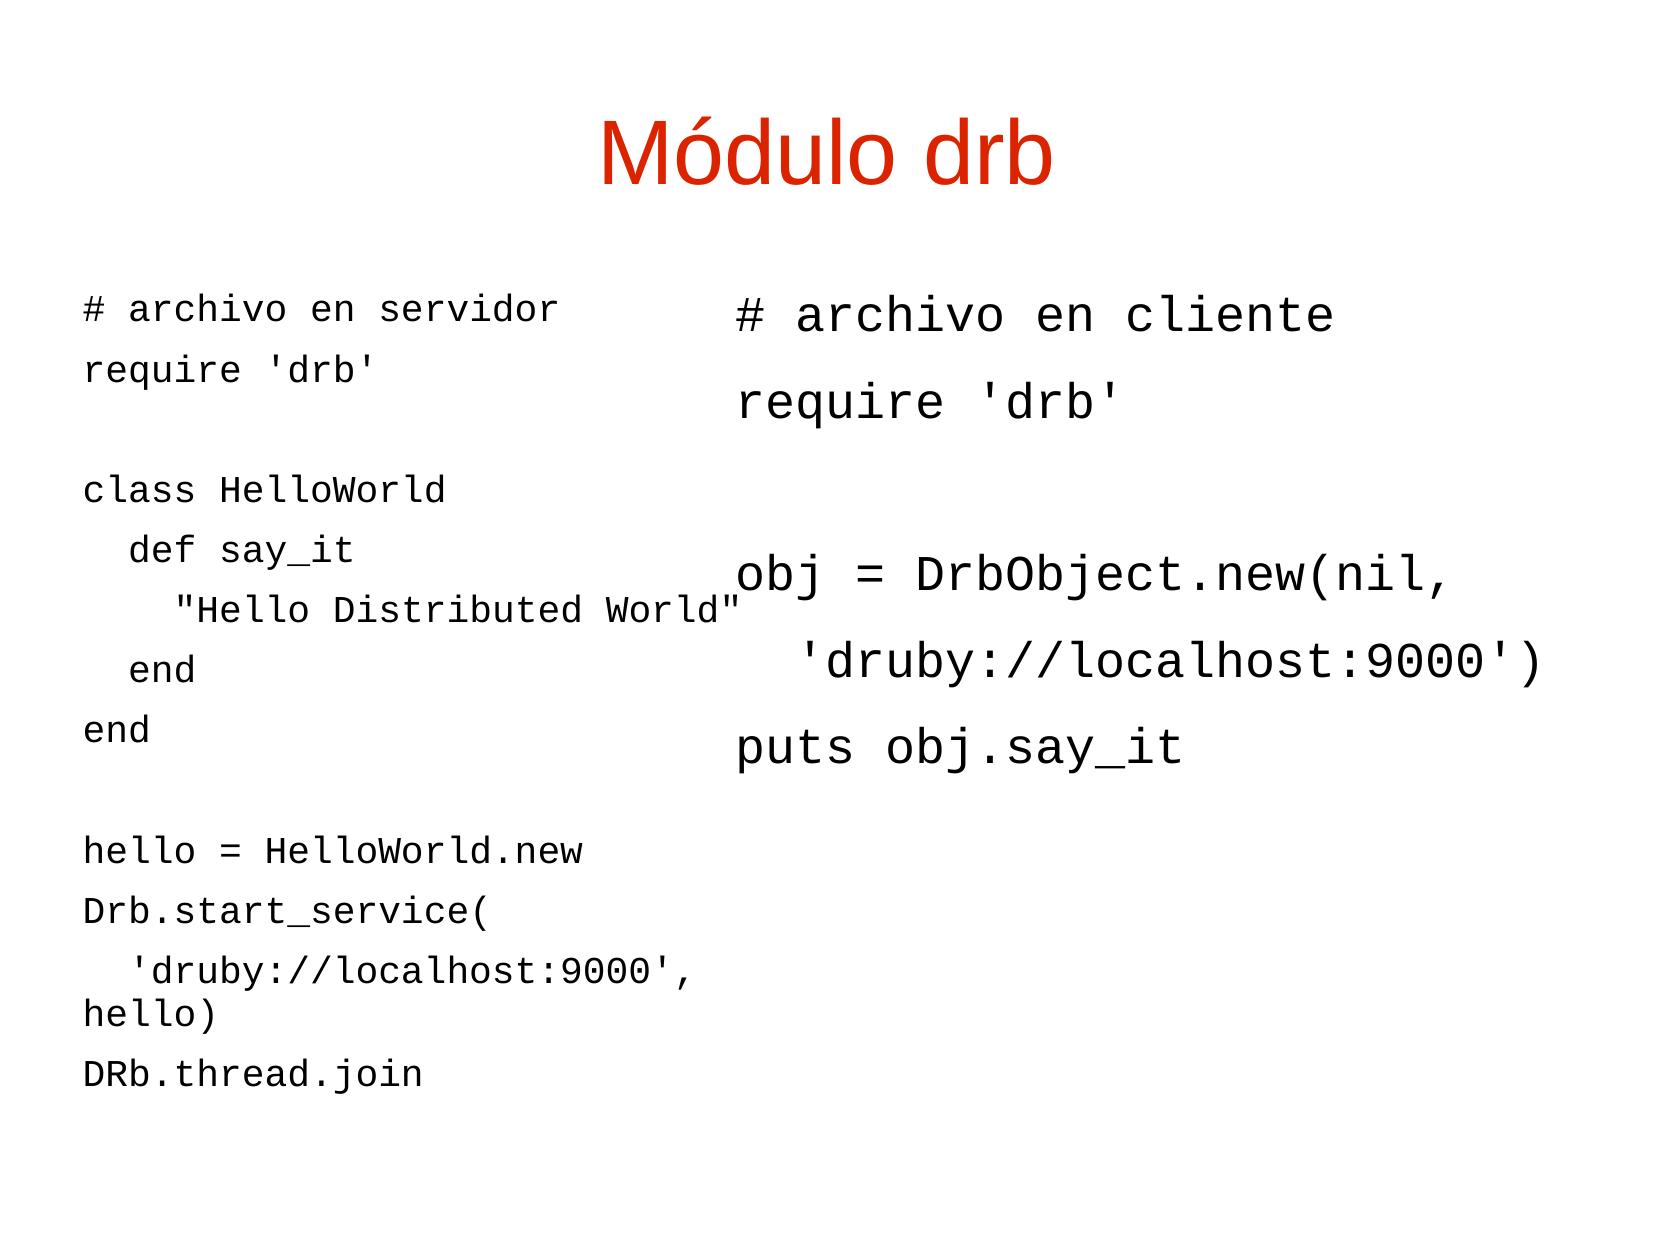

# Módulo drb
# archivo en servidor
require 'drb'
class HelloWorld
 def say_it
 "Hello Distributed World"
 end
end
hello = HelloWorld.new
Drb.start_service(
 'druby://localhost:9000', hello)
DRb.thread.join
# archivo en cliente
require 'drb'
obj = DrbObject.new(nil,
 'druby://localhost:9000')
puts obj.say_it